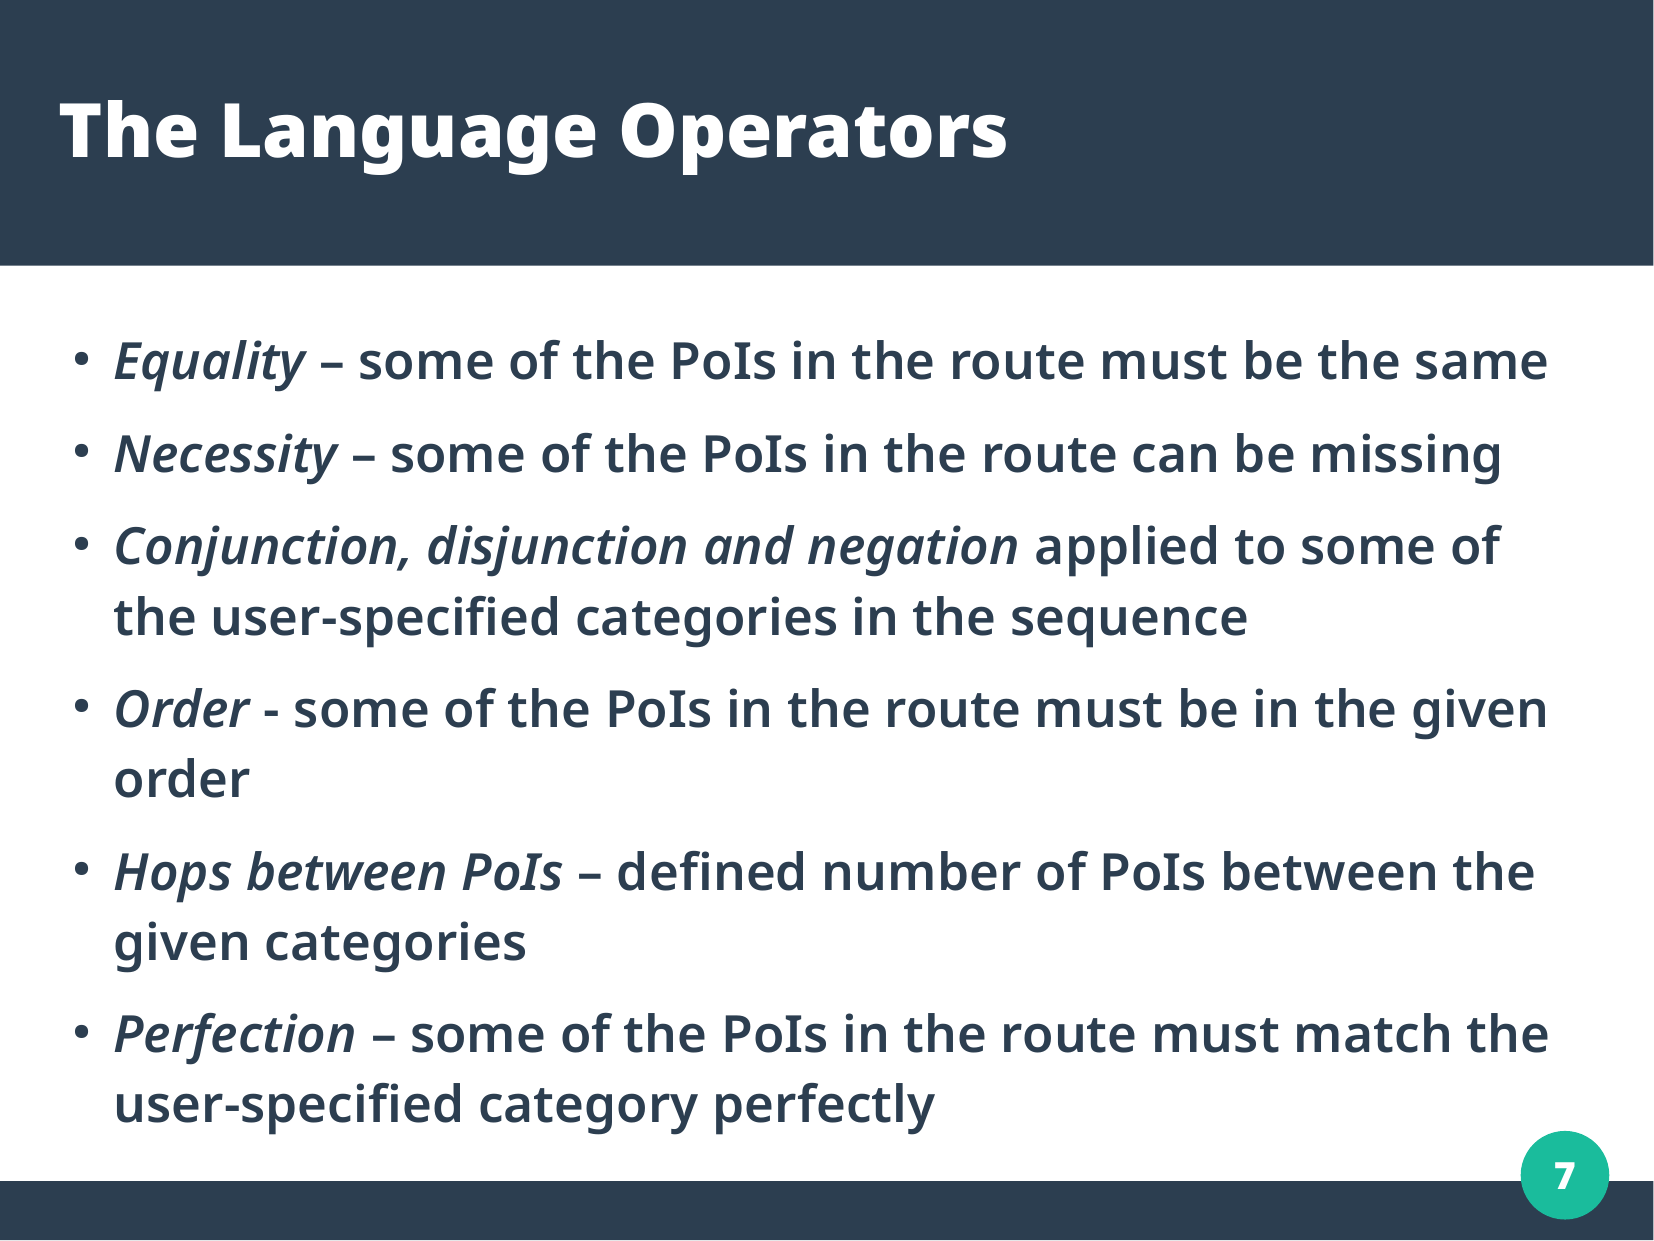

# The Language Operators
Equality – some of the PoIs in the route must be the same
Necessity – some of the PoIs in the route can be missing
Conjunction, disjunction and negation applied to some of the user-specified categories in the sequence
Order - some of the PoIs in the route must be in the given order
Hops between PoIs – defined number of PoIs between the given categories
Perfection – some of the PoIs in the route must match the user-specified category perfectly
7